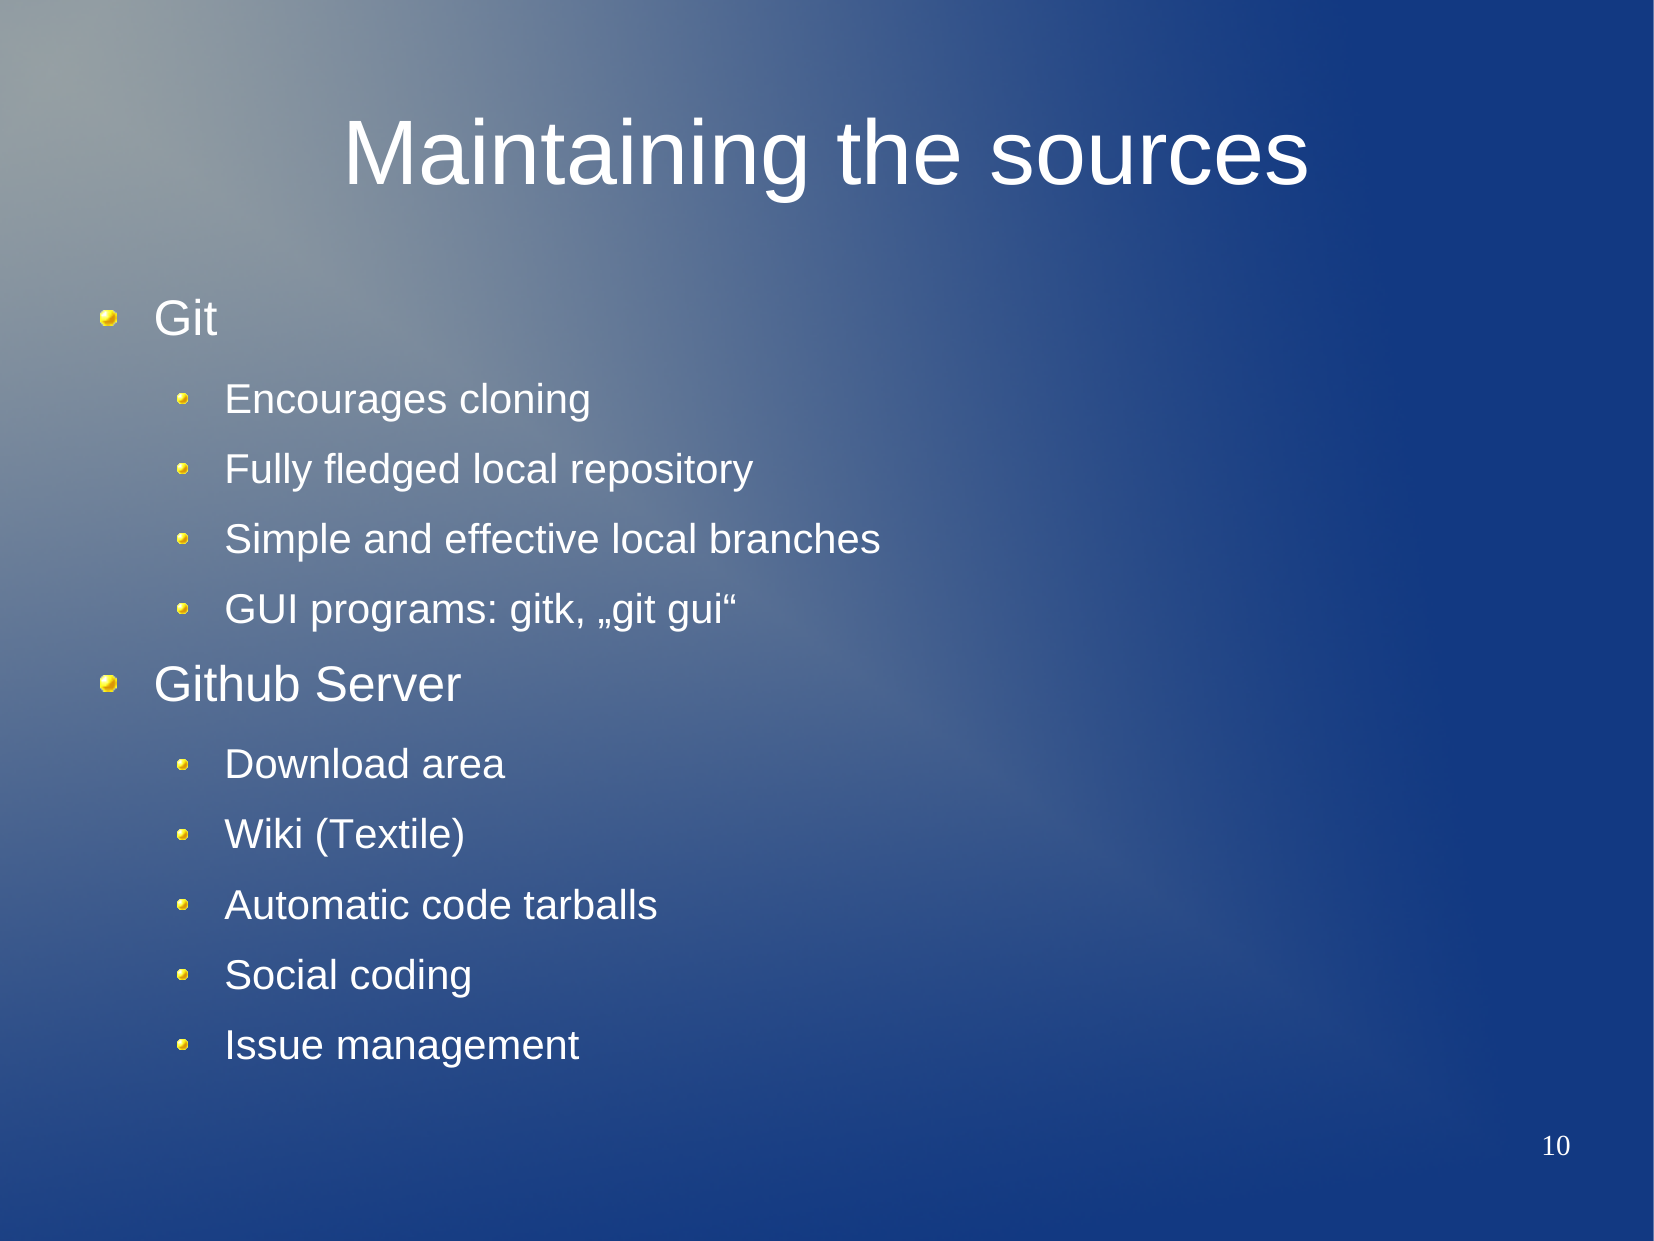

# Maintaining the sources
Git
Encourages cloning
Fully fledged local repository
Simple and effective local branches
GUI programs: gitk, „git gui“
Github Server
Download area
Wiki (Textile)
Automatic code tarballs
Social coding
Issue management
10